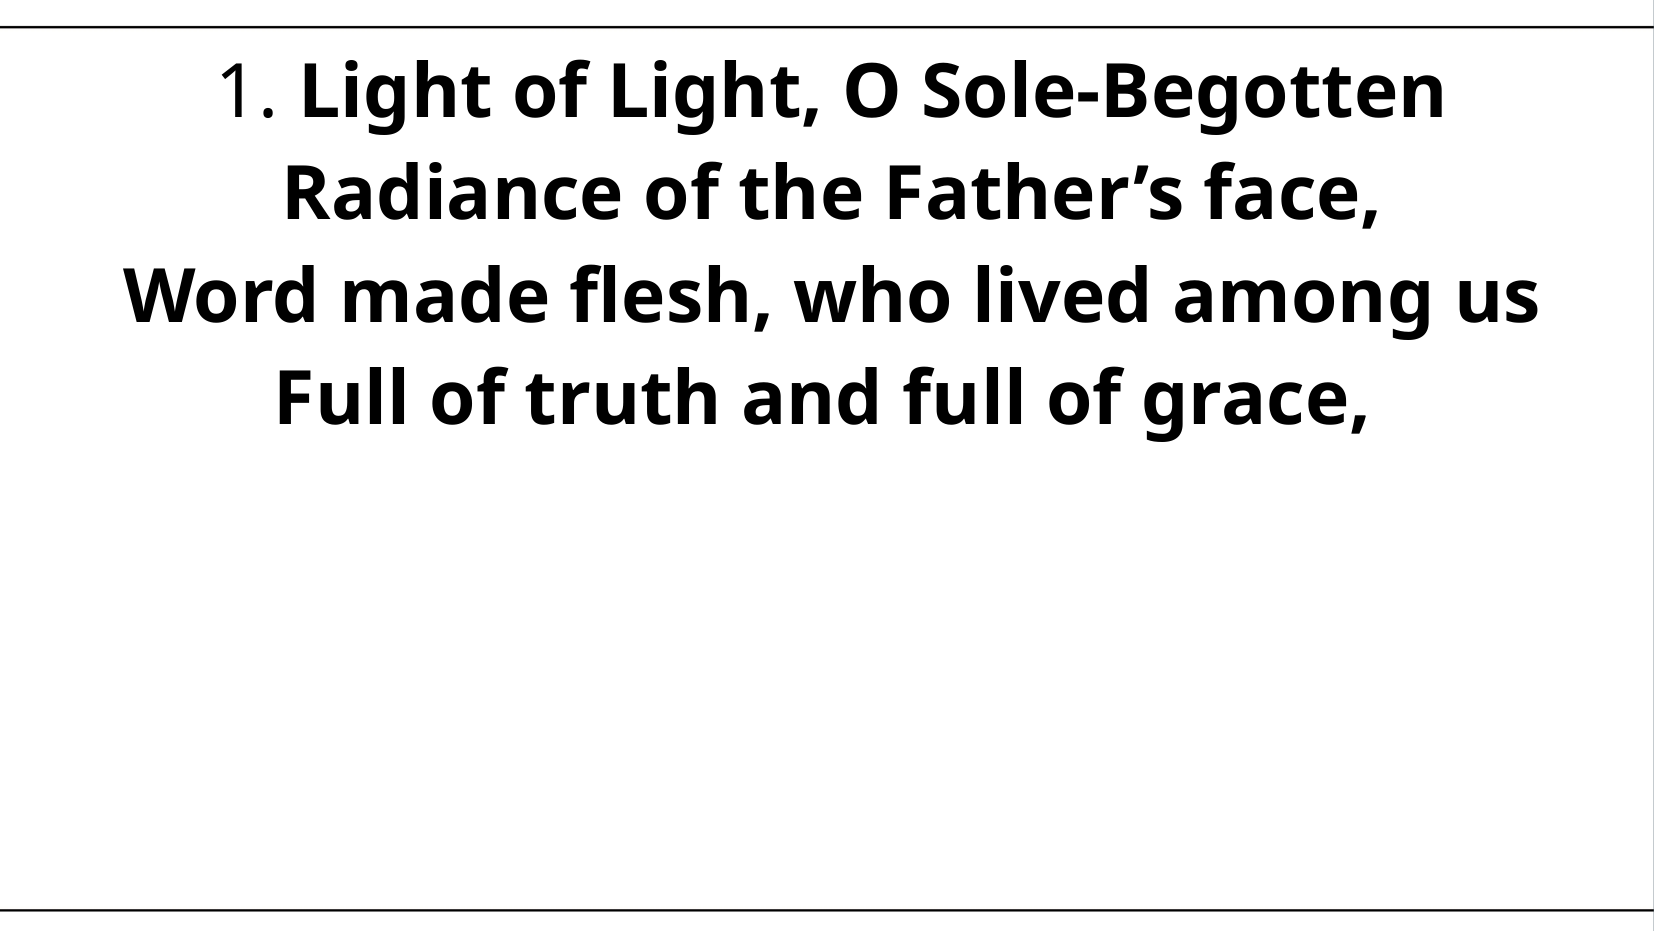

1. Light of Light, O Sole-Begotten
Radiance of the Father’s face,
Word made flesh, who lived among us
Full of truth and full of grace,